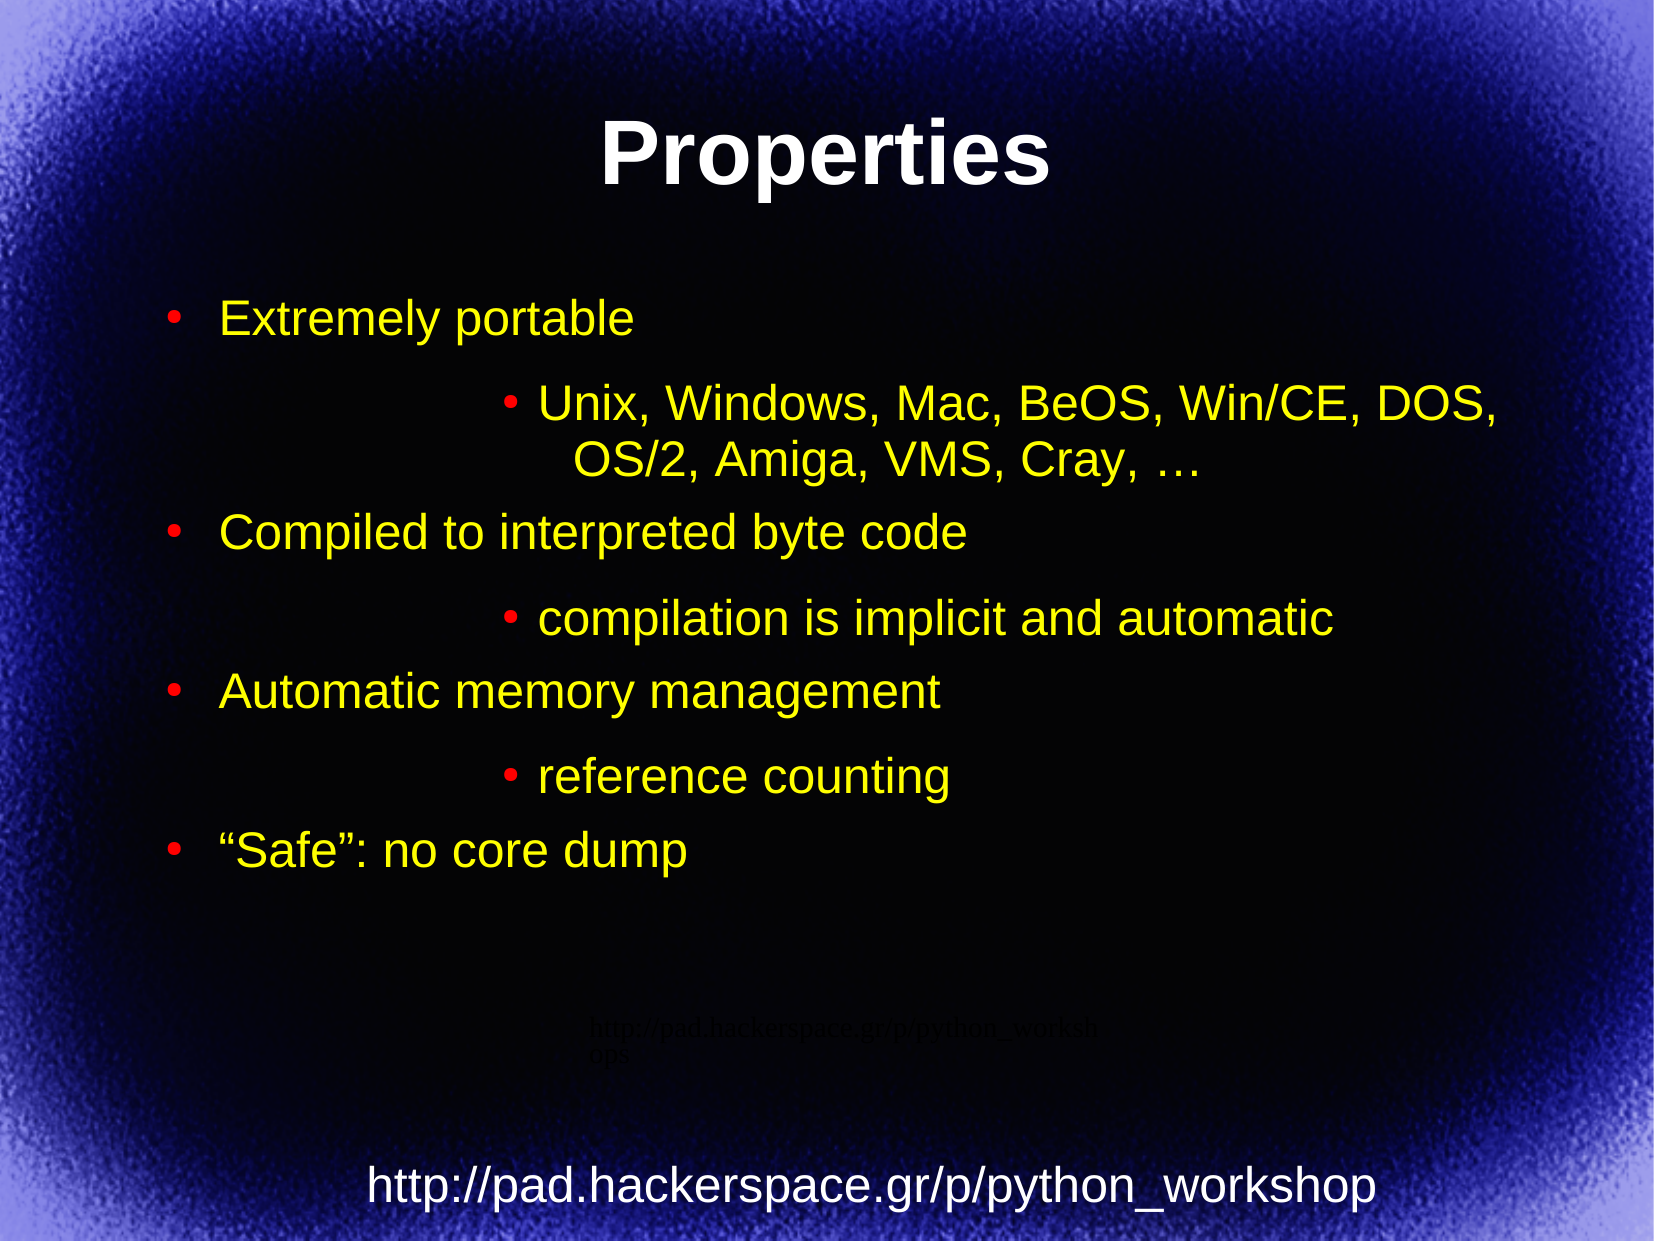

# Properties
Extremely portable
Unix, Windows, Mac, BeOS, Win/CE, DOS, OS/2, Amiga, VMS, Cray, …
Compiled to interpreted byte code
compilation is implicit and automatic
Automatic memory management
reference counting
“Safe”: no core dump
http://pad.hackerspace.gr/p/python_workshops
http://pad.hackerspace.gr/p/python_workshop